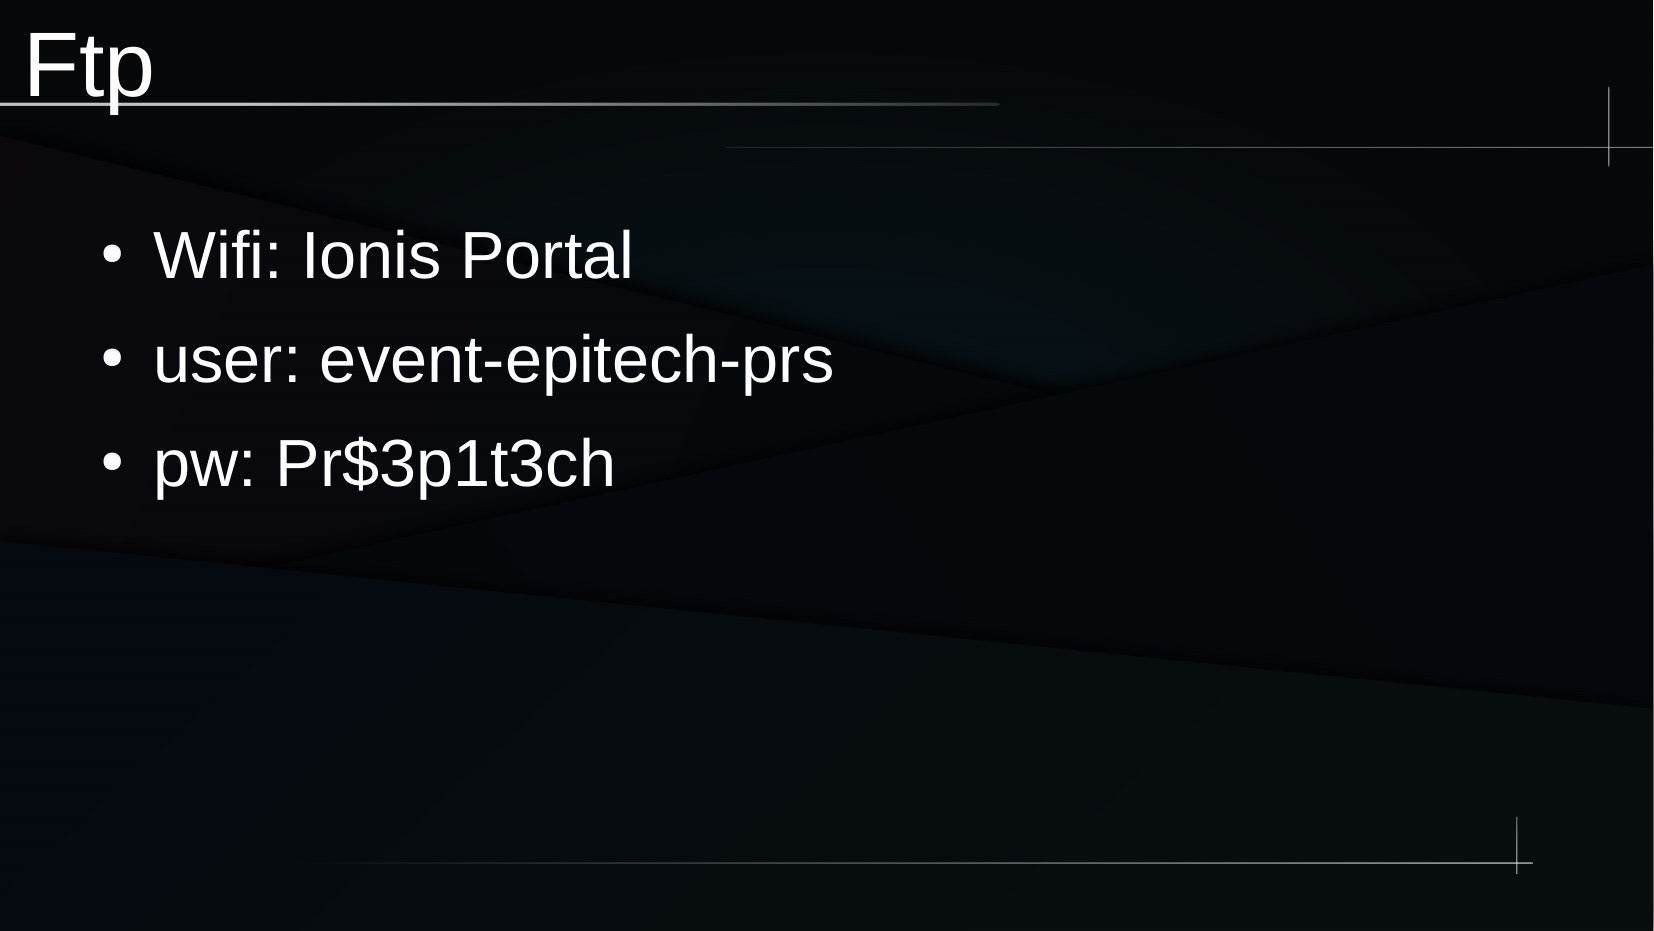

# Ftp
Wifi: Ionis Portal
user: event-epitech-prs
pw: Pr$3p1t3ch